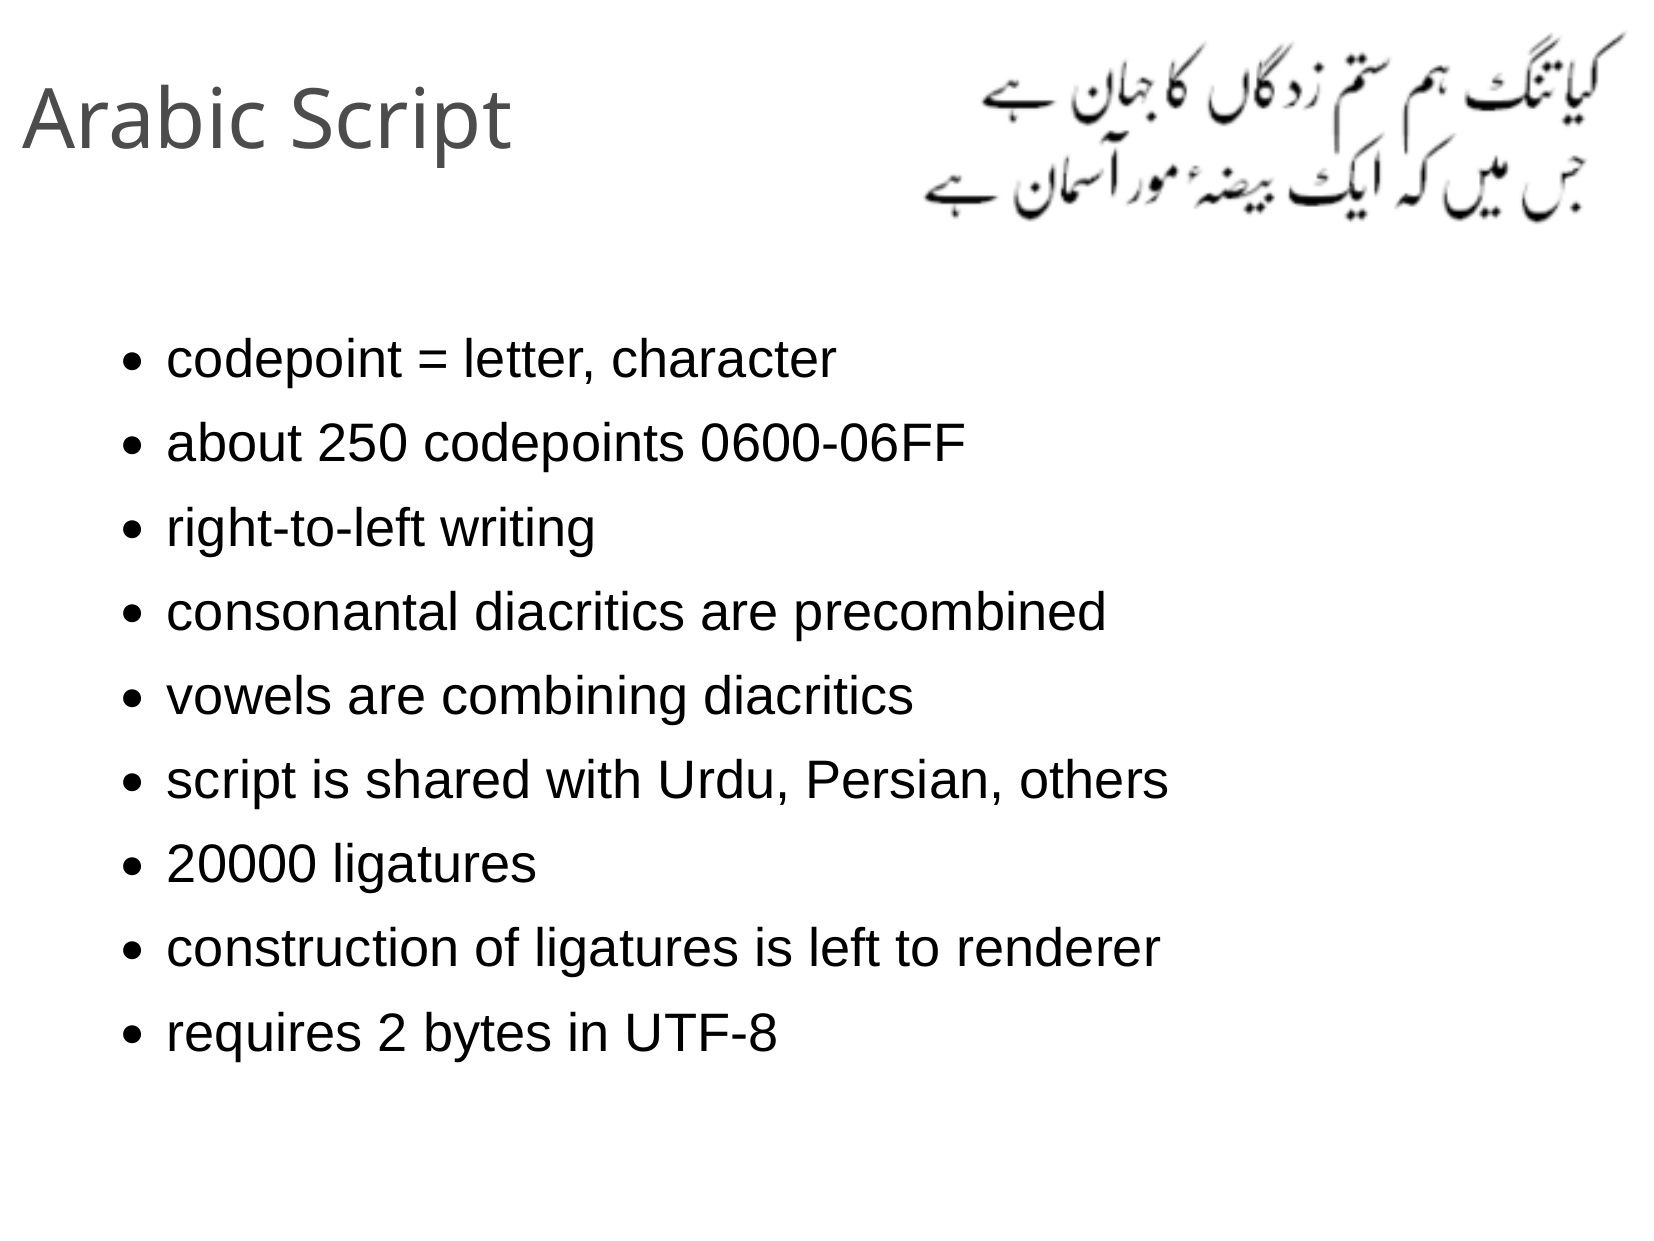

# Arabic Script
codepoint = letter, character
about 250 codepoints 0600-06FF
right-to-left writing
consonantal diacritics are precombined
vowels are combining diacritics
script is shared with Urdu, Persian, others
20000 ligatures
construction of ligatures is left to renderer
requires 2 bytes in UTF-8